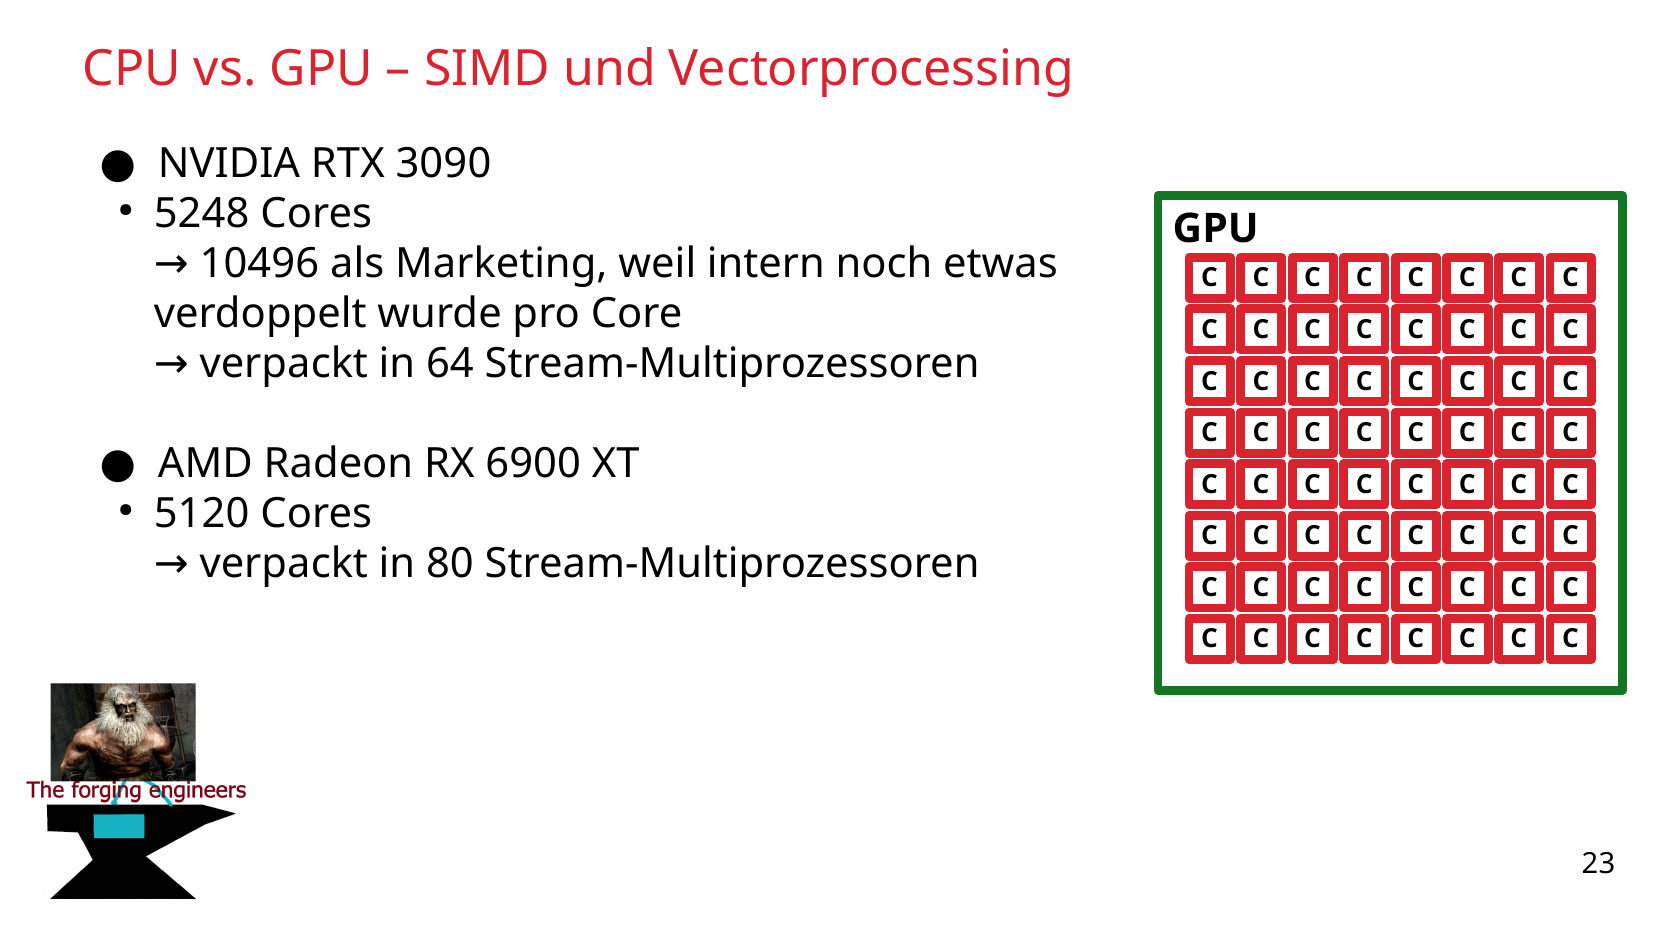

# CPU vs. GPU – SIMD und Vectorprocessing
NVIDIA RTX 3090
5248 Cores
→ 10496 als Marketing, weil intern noch etwas verdoppelt wurde pro Core
→ verpackt in 64 Stream-Multiprozessoren
AMD Radeon RX 6900 XT
5120 Cores
→ verpackt in 80 Stream-Multiprozessoren